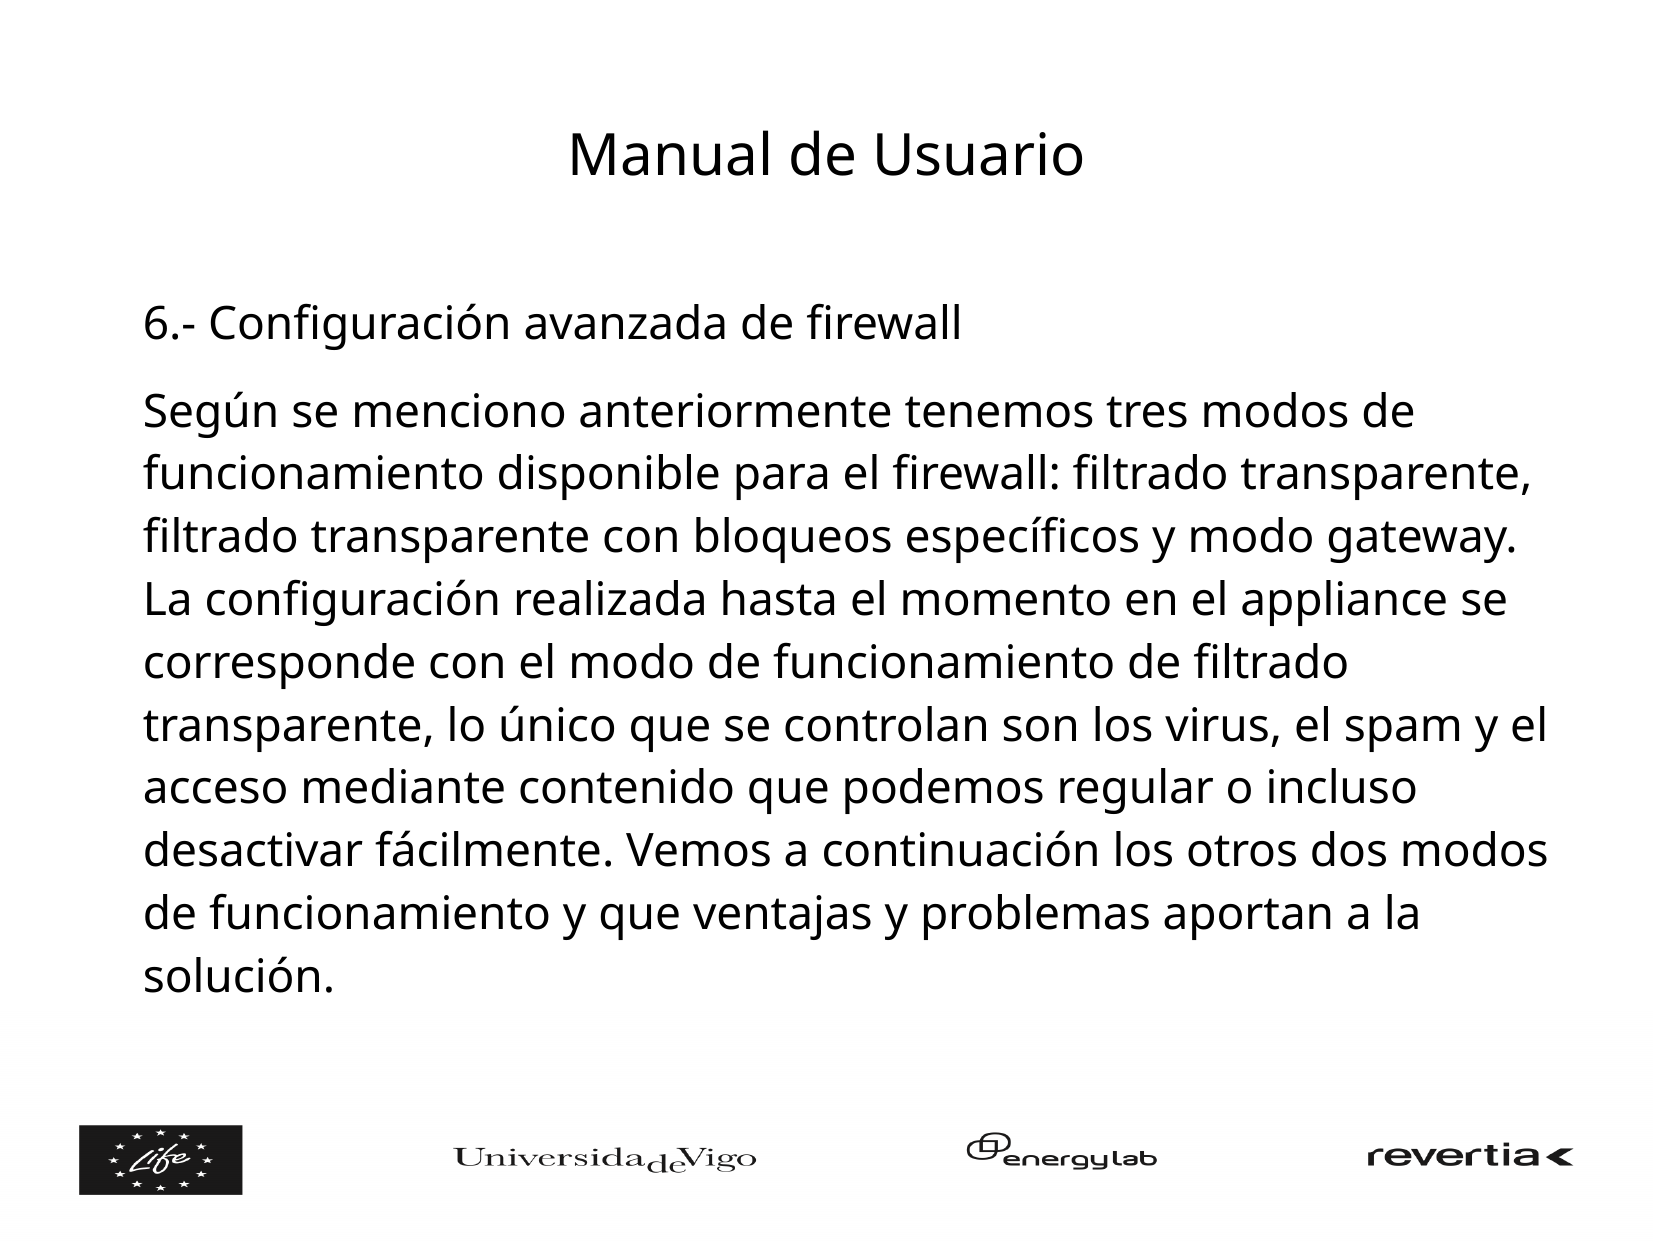

# Manual de Usuario
6.- Configuración avanzada de firewall
Según se menciono anteriormente tenemos tres modos de funcionamiento disponible para el firewall: filtrado transparente, filtrado transparente con bloqueos específicos y modo gateway. La configuración realizada hasta el momento en el appliance se corresponde con el modo de funcionamiento de filtrado transparente, lo único que se controlan son los virus, el spam y el acceso mediante contenido que podemos regular o incluso desactivar fácilmente. Vemos a continuación los otros dos modos de funcionamiento y que ventajas y problemas aportan a la solución.